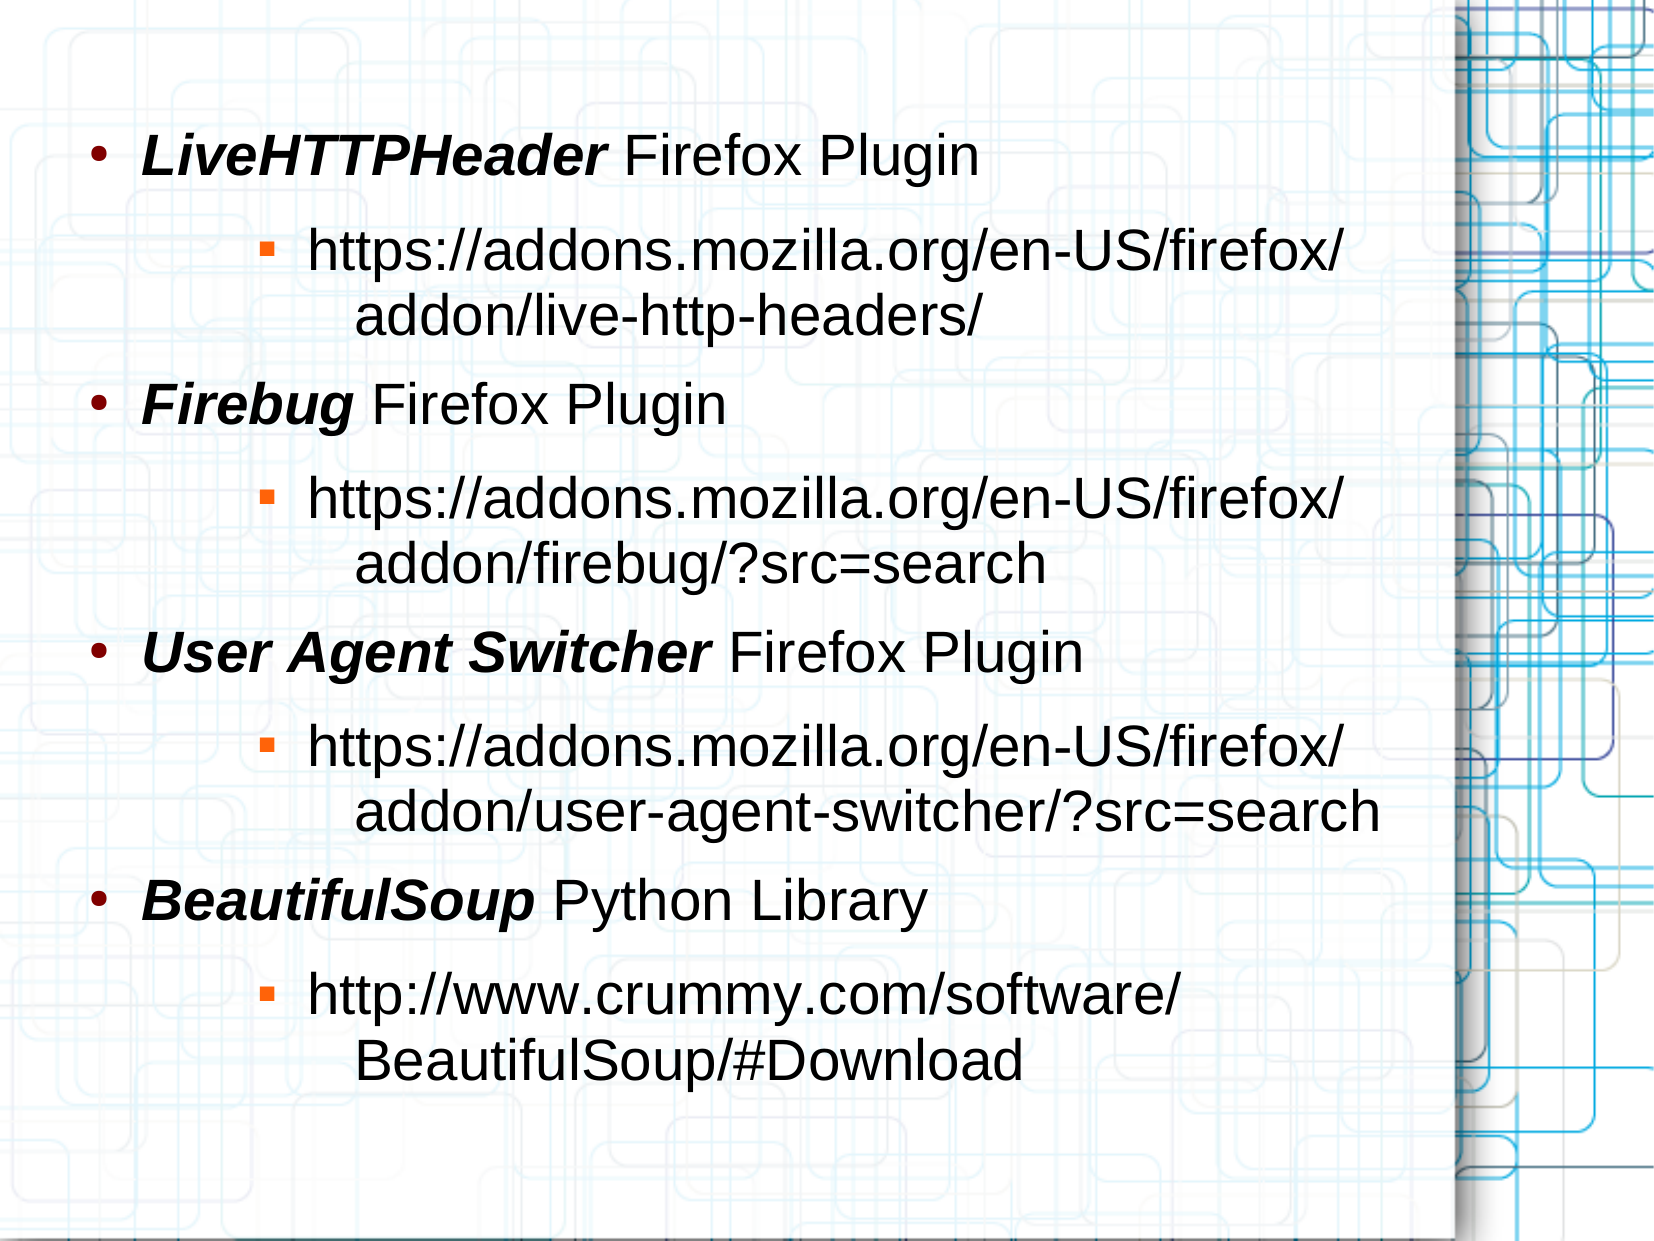

# LiveHTTPHeader Firefox Plugin
https://addons.mozilla.org/en-US/firefox/addon/live-http-headers/
Firebug Firefox Plugin
https://addons.mozilla.org/en-US/firefox/addon/firebug/?src=search
User Agent Switcher Firefox Plugin
https://addons.mozilla.org/en-US/firefox/addon/user-agent-switcher/?src=search
BeautifulSoup Python Library
http://www.crummy.com/software/BeautifulSoup/#Download